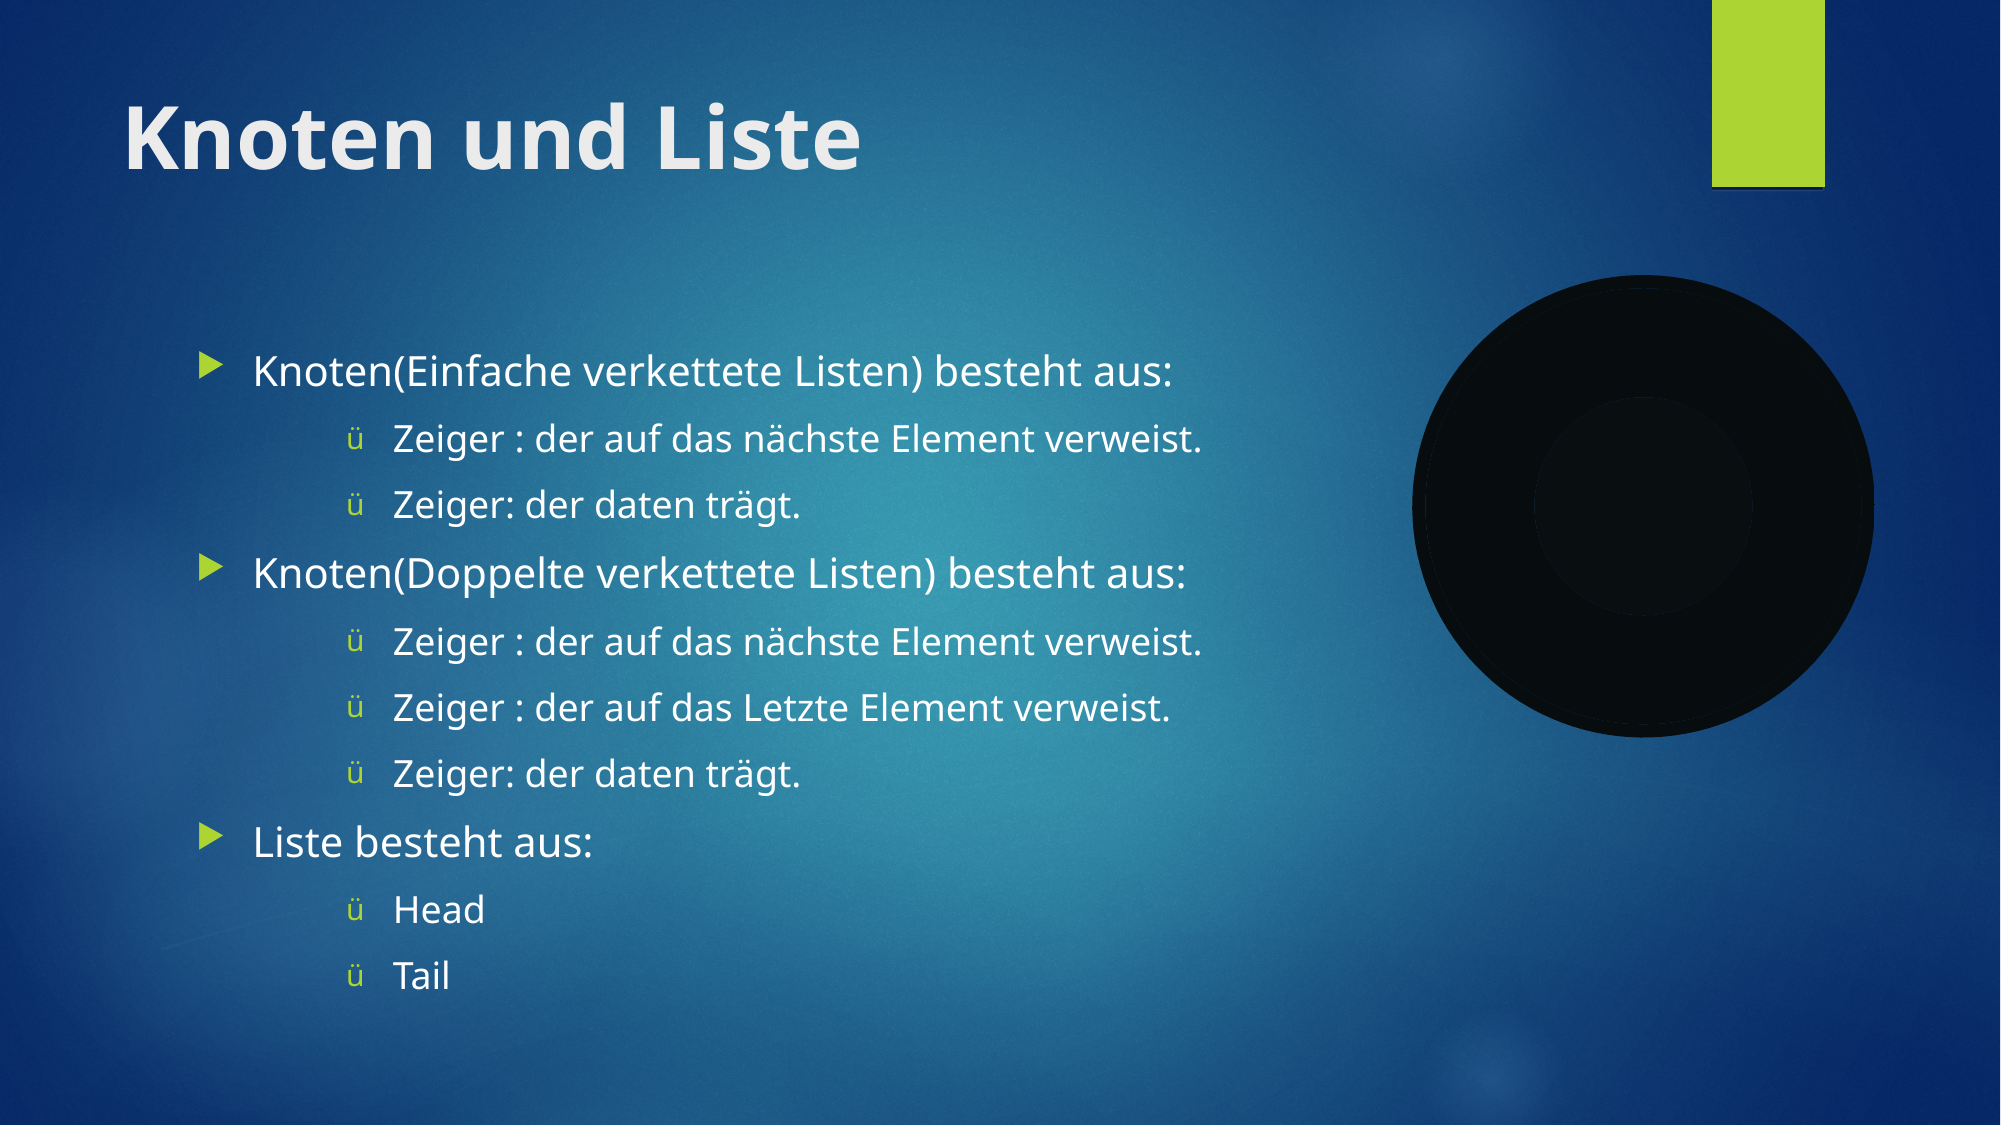

# Knoten und Liste
Knoten(Einfache verkettete Listen) besteht aus:
Zeiger : der auf das nächste Element verweist.
Zeiger: der daten trägt.
Knoten(Doppelte verkettete Listen) besteht aus:
Zeiger : der auf das nächste Element verweist.
Zeiger : der auf das Letzte Element verweist.
Zeiger: der daten trägt.
Liste besteht aus:
Head
Tail